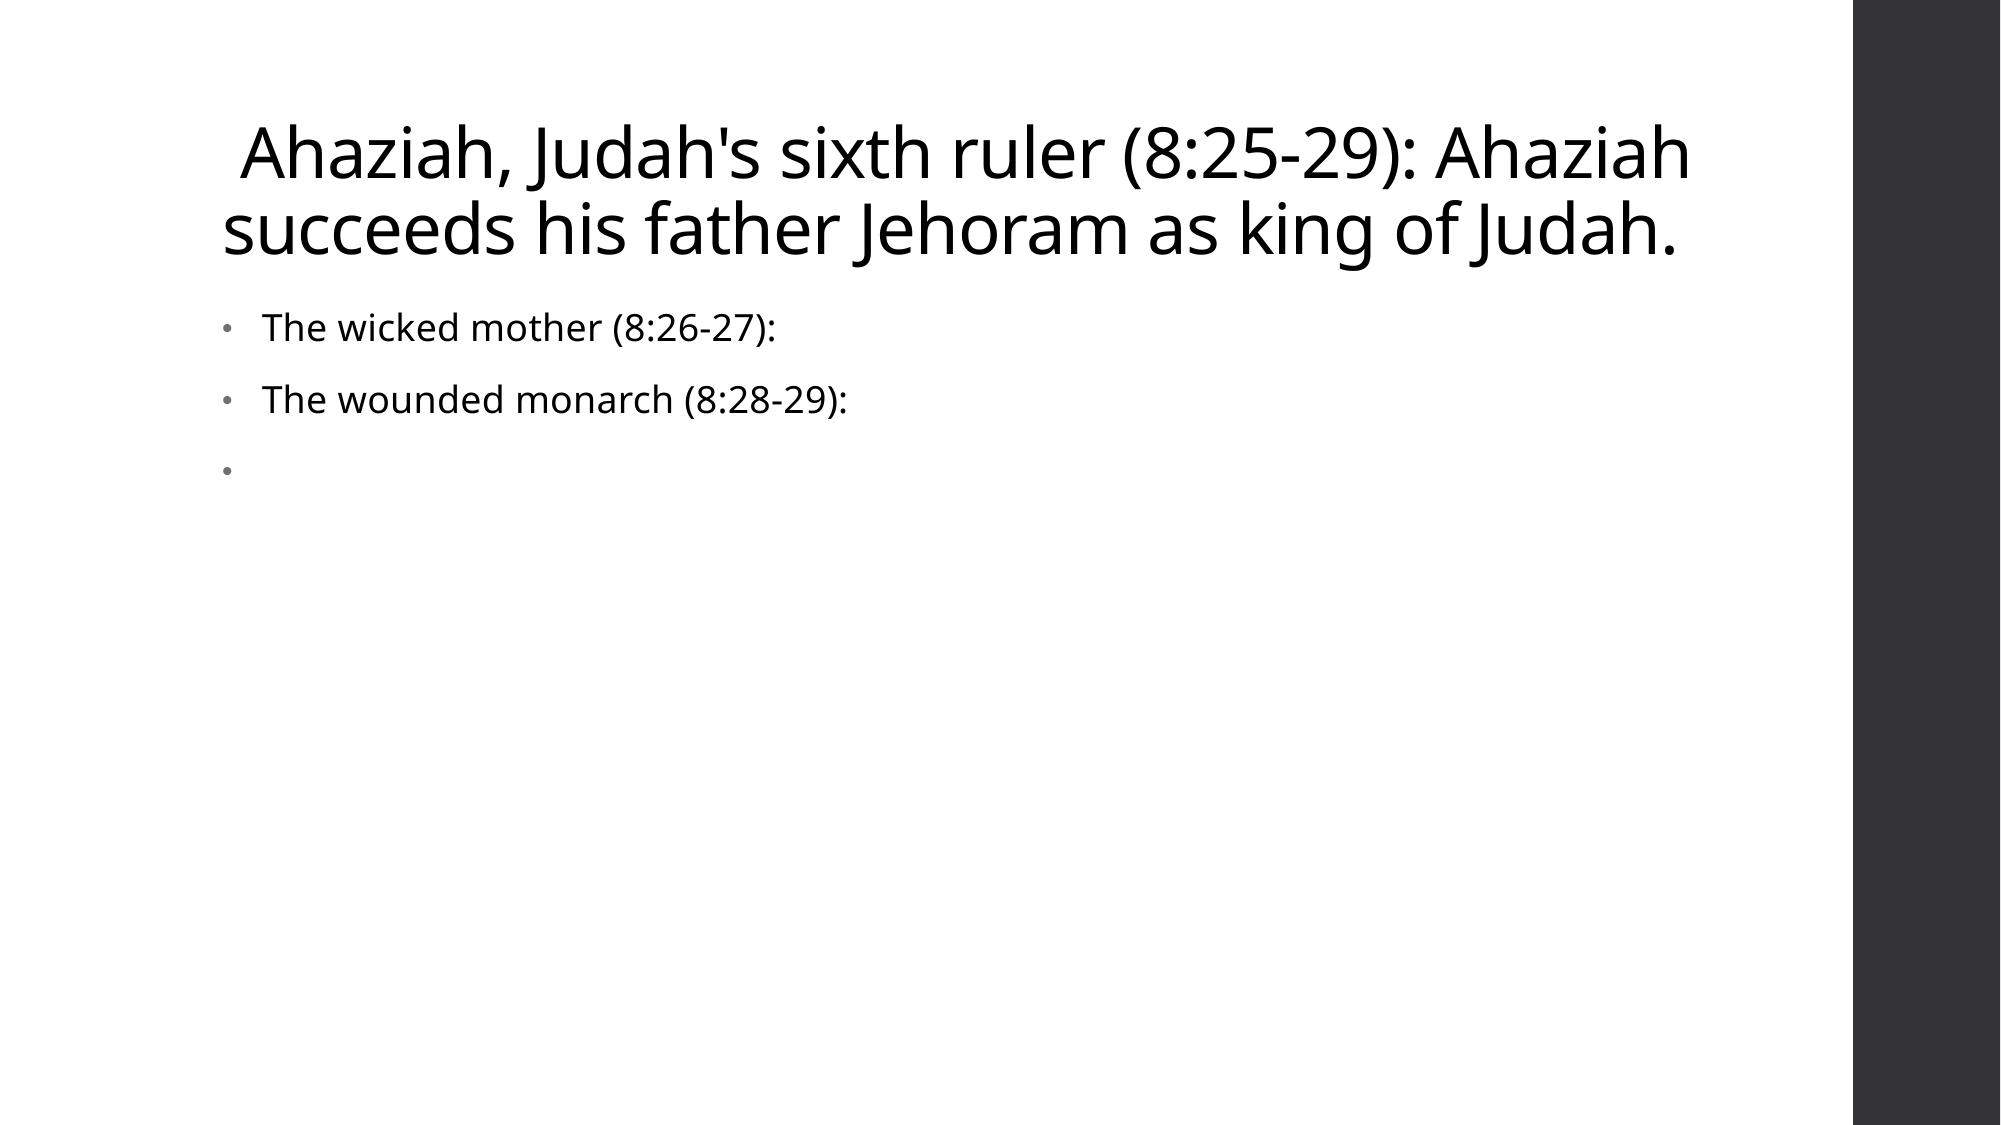

# Ahaziah, Judah's sixth ruler (8:25-29): Ahaziah succeeds his father Jehoram as king of Judah.
 The wicked mother (8:26-27):
 The wounded monarch (8:28-29):